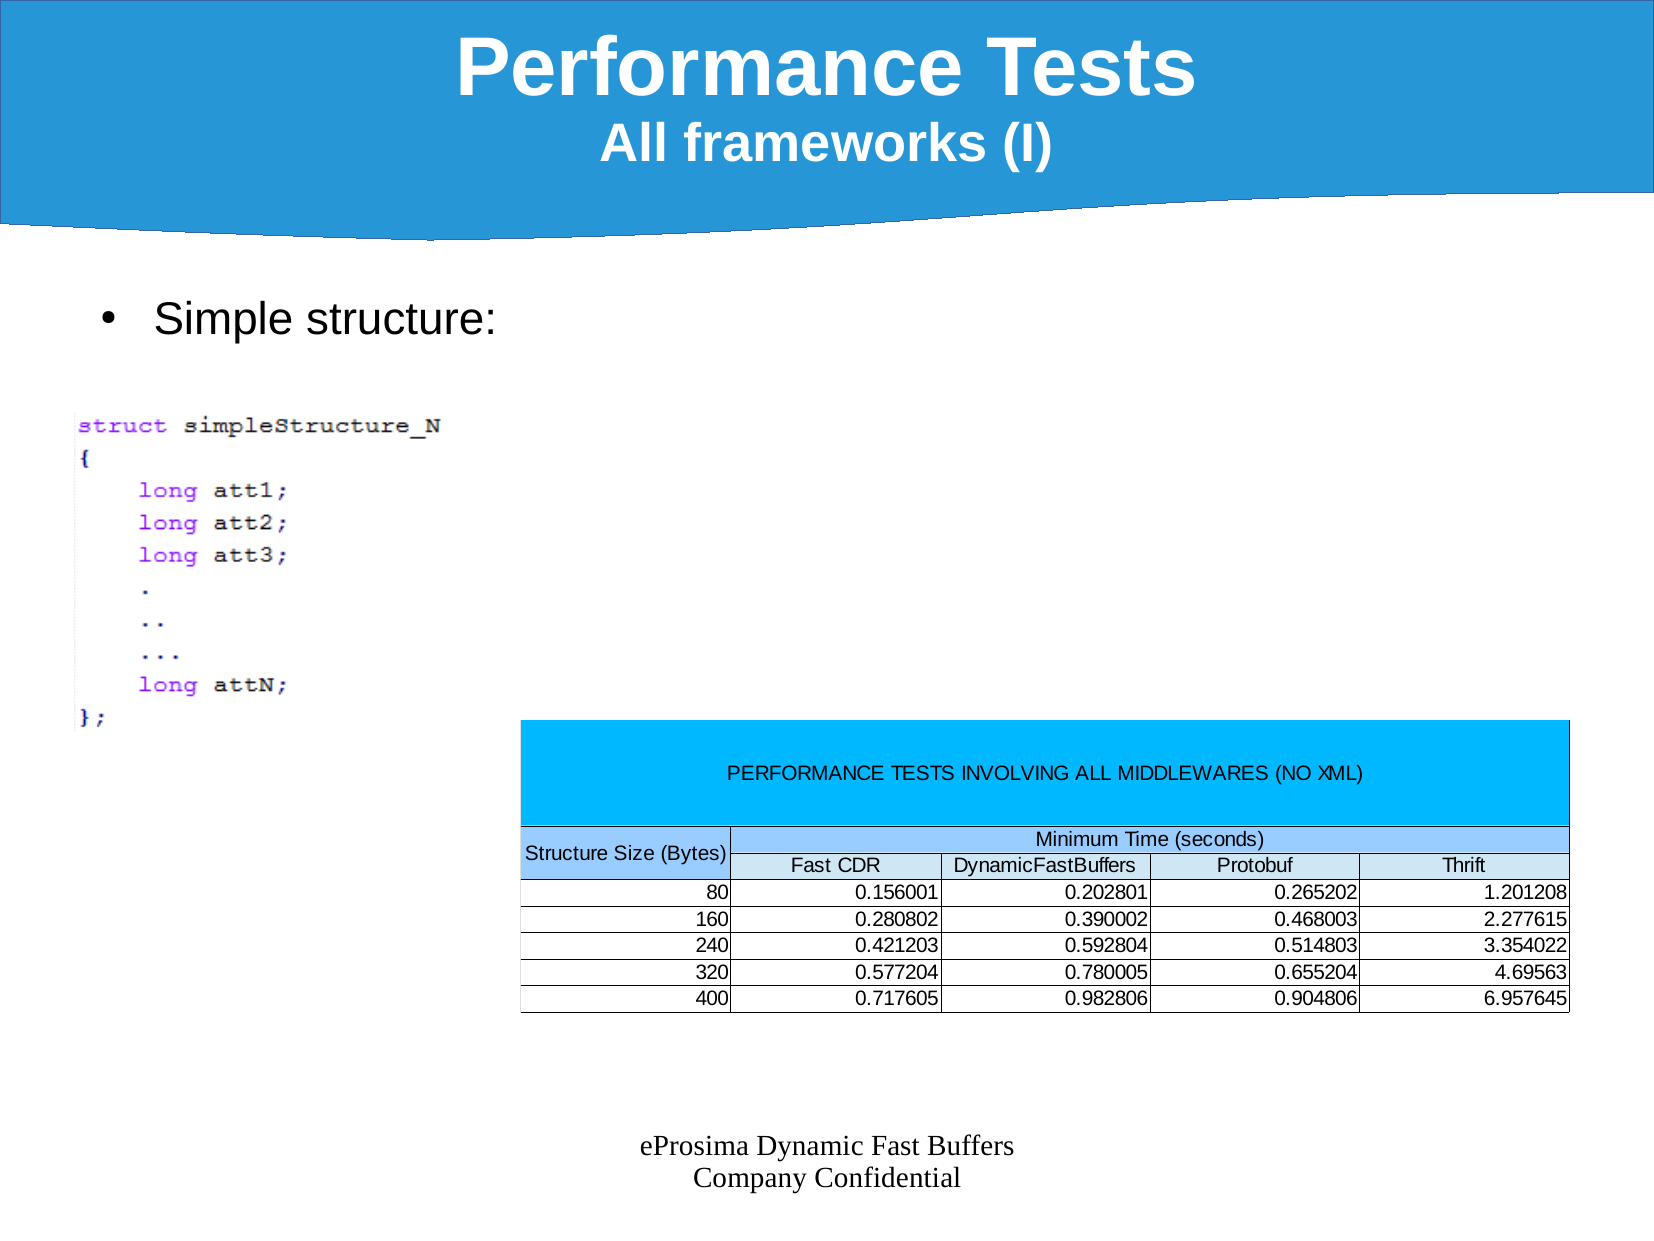

Performance Tests
All frameworks (I)
# Simple structure:
eProsima Dynamic Fast Buffers